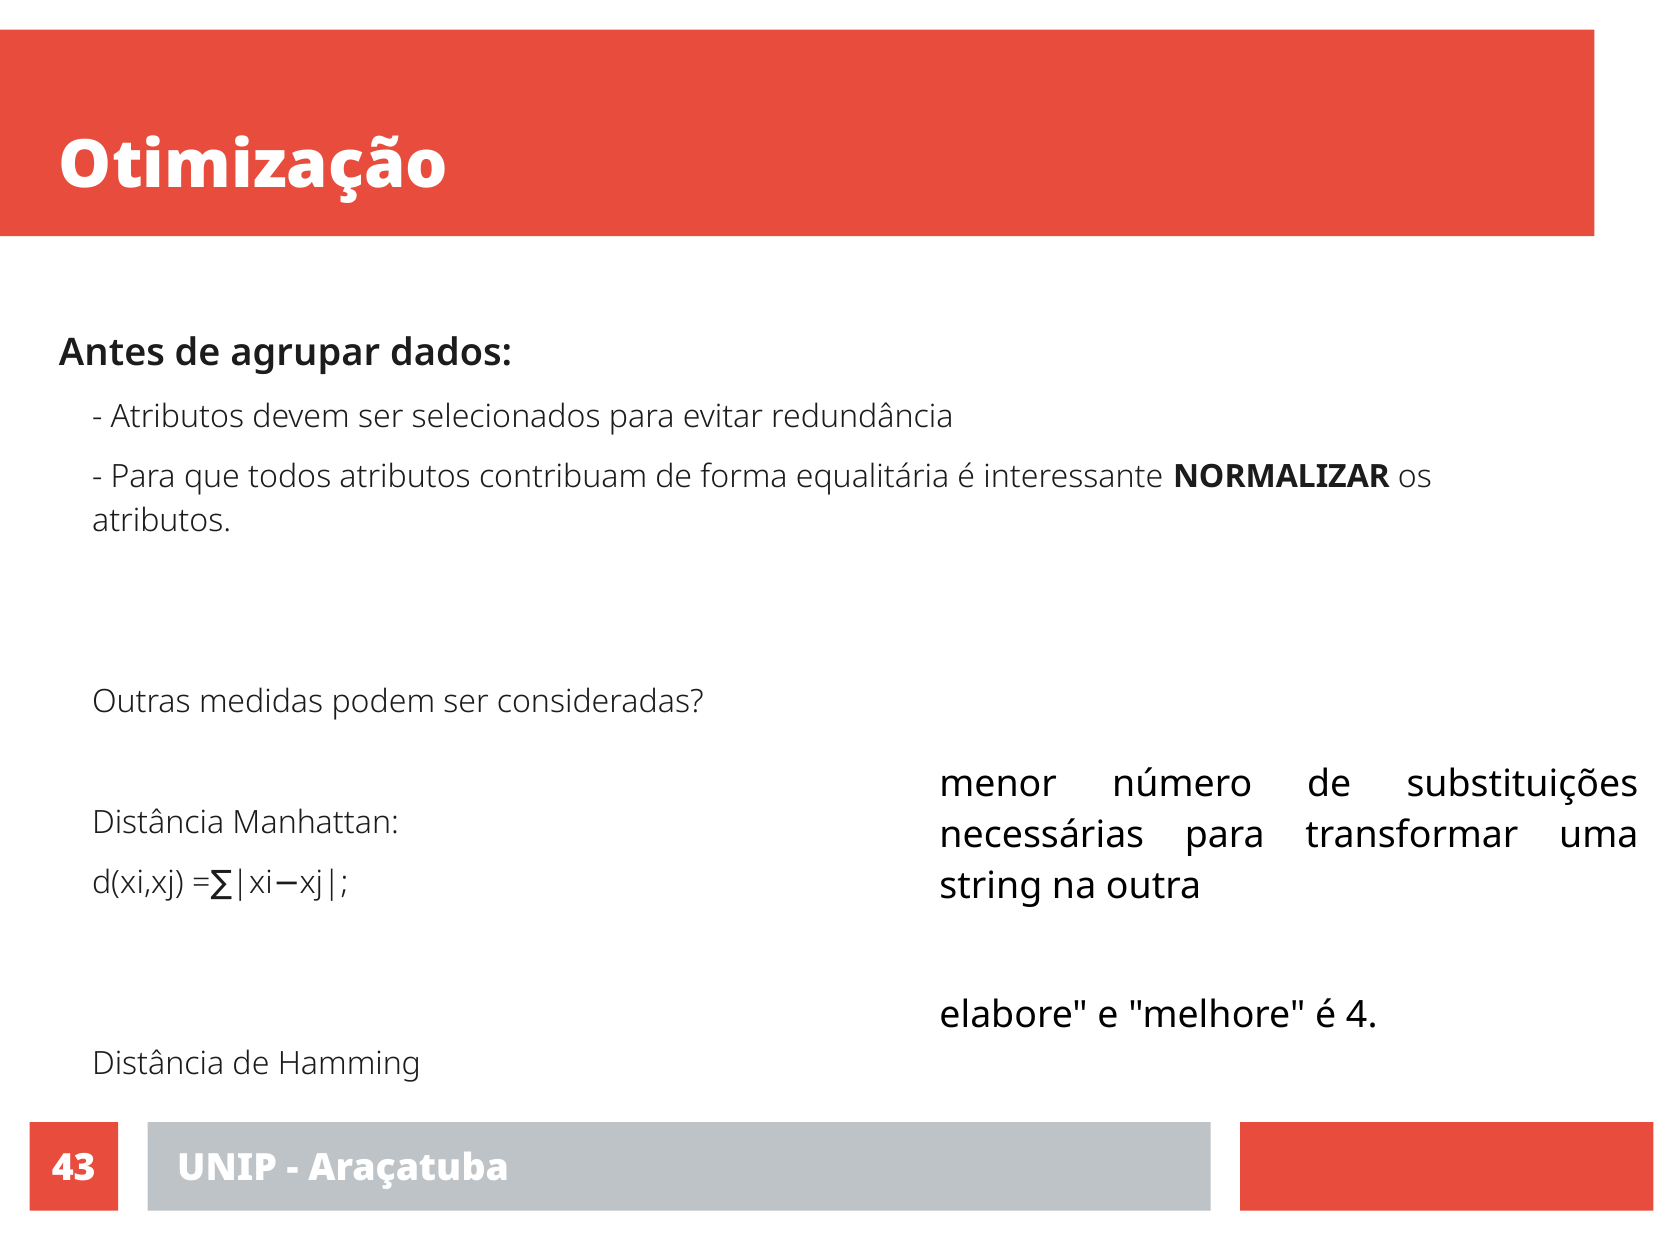

# Otimização
Antes de agrupar dados:
- Atributos devem ser selecionados para evitar redundância
- Para que todos atributos contribuam de forma equalitária é interessante NORMALIZAR os atributos.
Outras medidas podem ser consideradas?
Distância Manhattan:
d(xi,xj) =∑|xi−xj|;
Distância de Hamming
menor número de substituições necessárias para transformar uma string na outra
elabore" e "melhore" é 4.
43
UNIP - Araçatuba